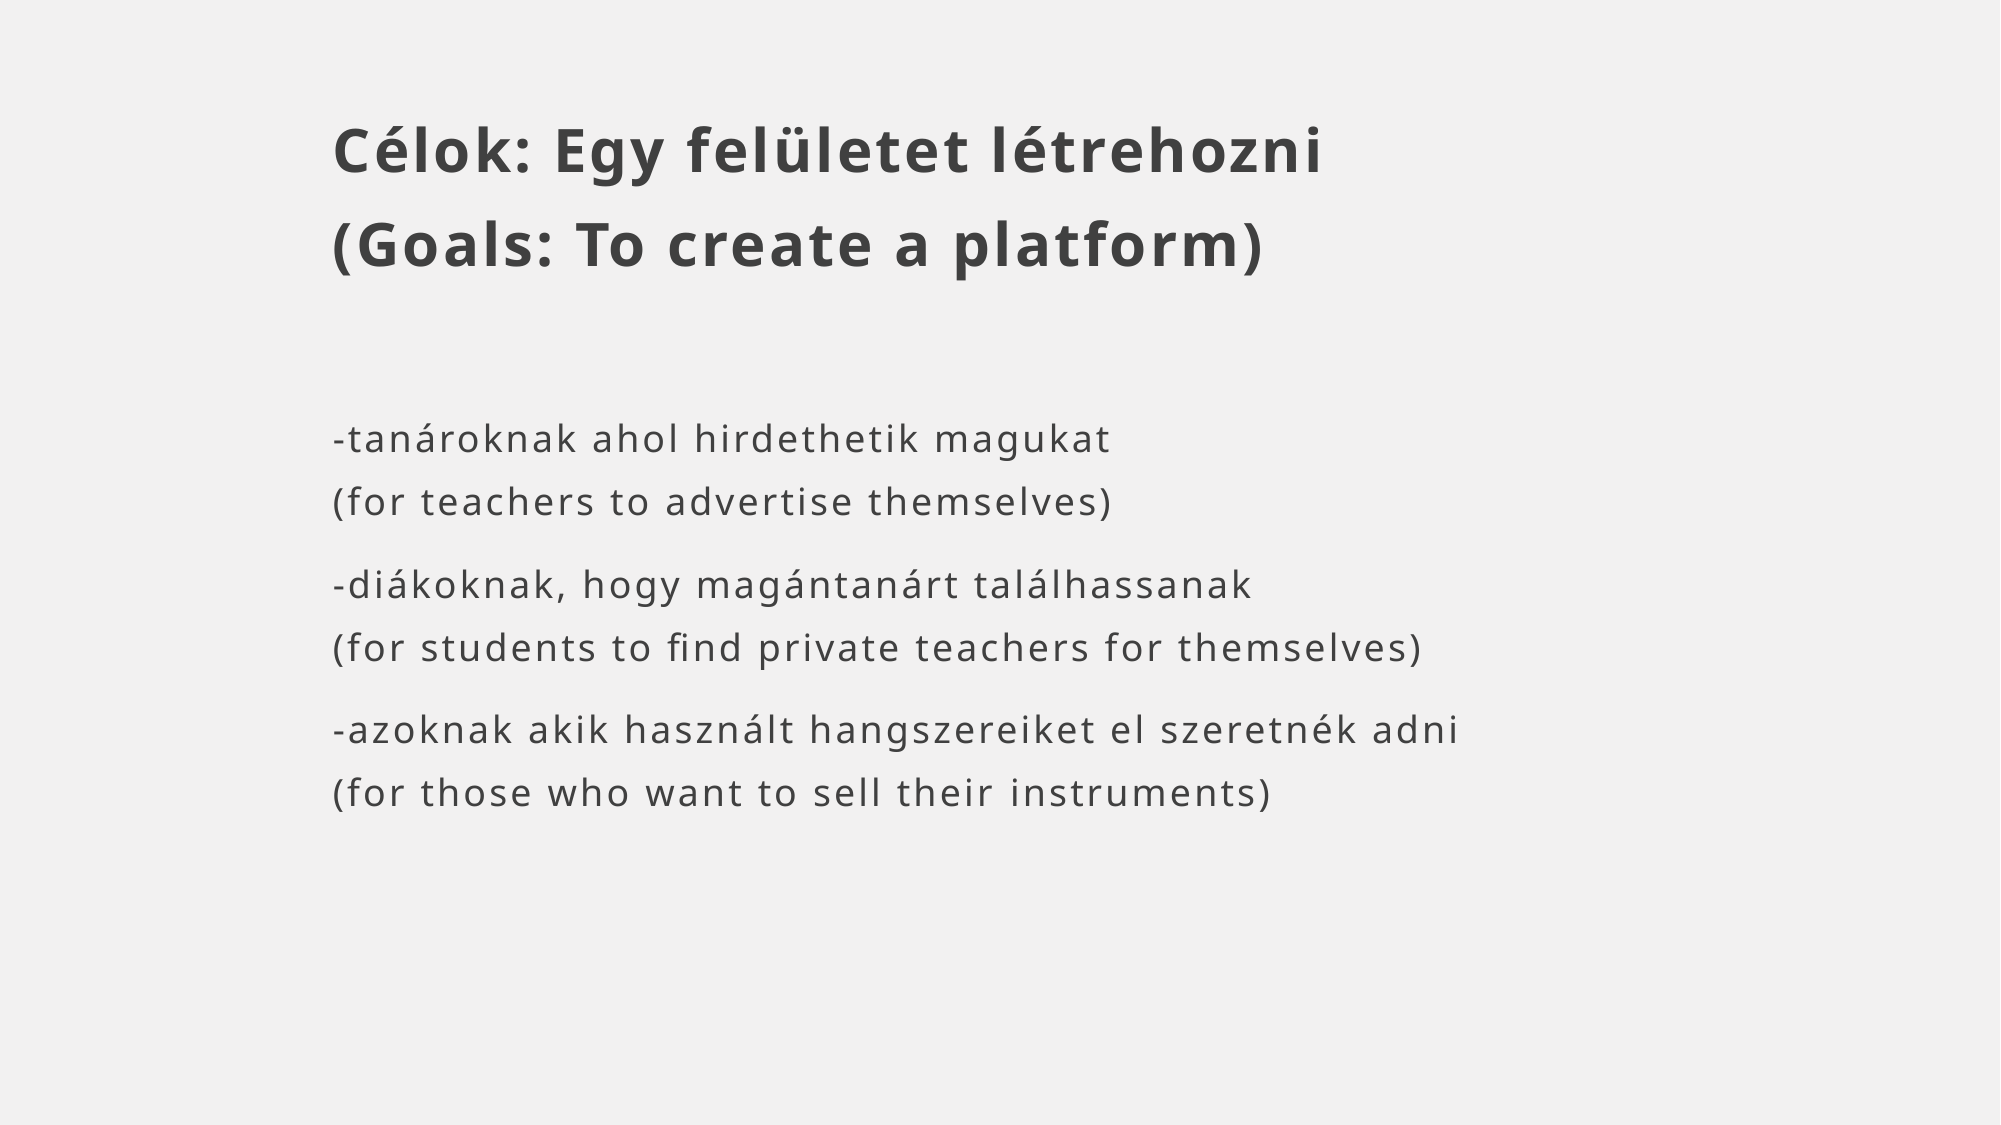

# Célok: Egy felületet létrehozni (Goals: To create a platform)
-tanároknak ahol hirdethetik magukat
(for teachers to advertise themselves)
-diákoknak, hogy magántanárt találhassanak
(for students to find private teachers for themselves)
-azoknak akik használt hangszereiket el szeretnék adni
(for those who want to sell their instruments)